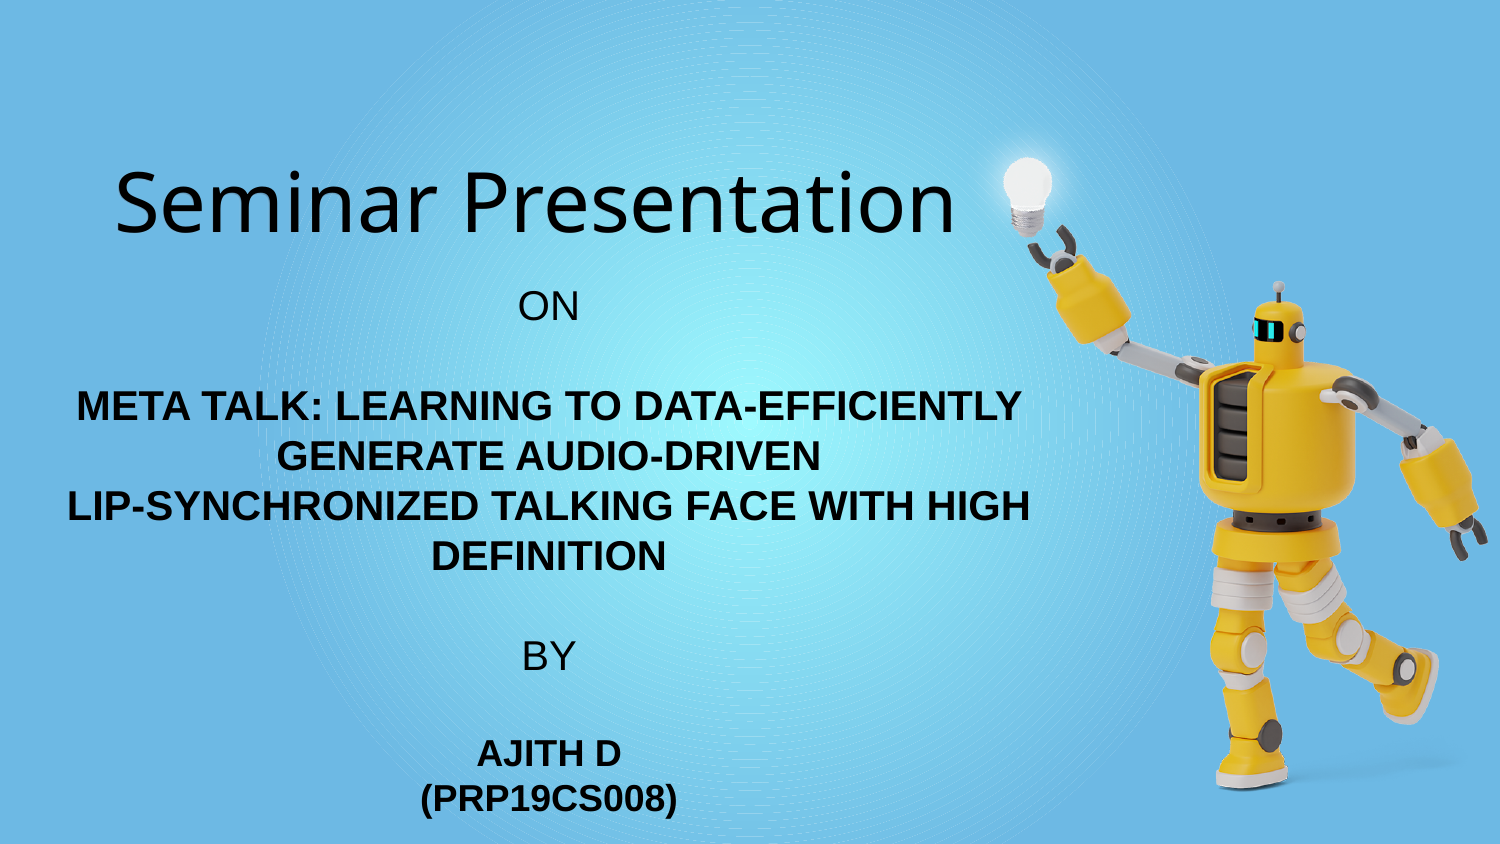

Seminar Presentation
ON
META TALK: LEARNING TO DATA-EFFICIENTLY GENERATE AUDIO-DRIVEN
LIP-SYNCHRONIZED TALKING FACE WITH HIGH DEFINITION
BY
AJITH D
(PRP19CS008)